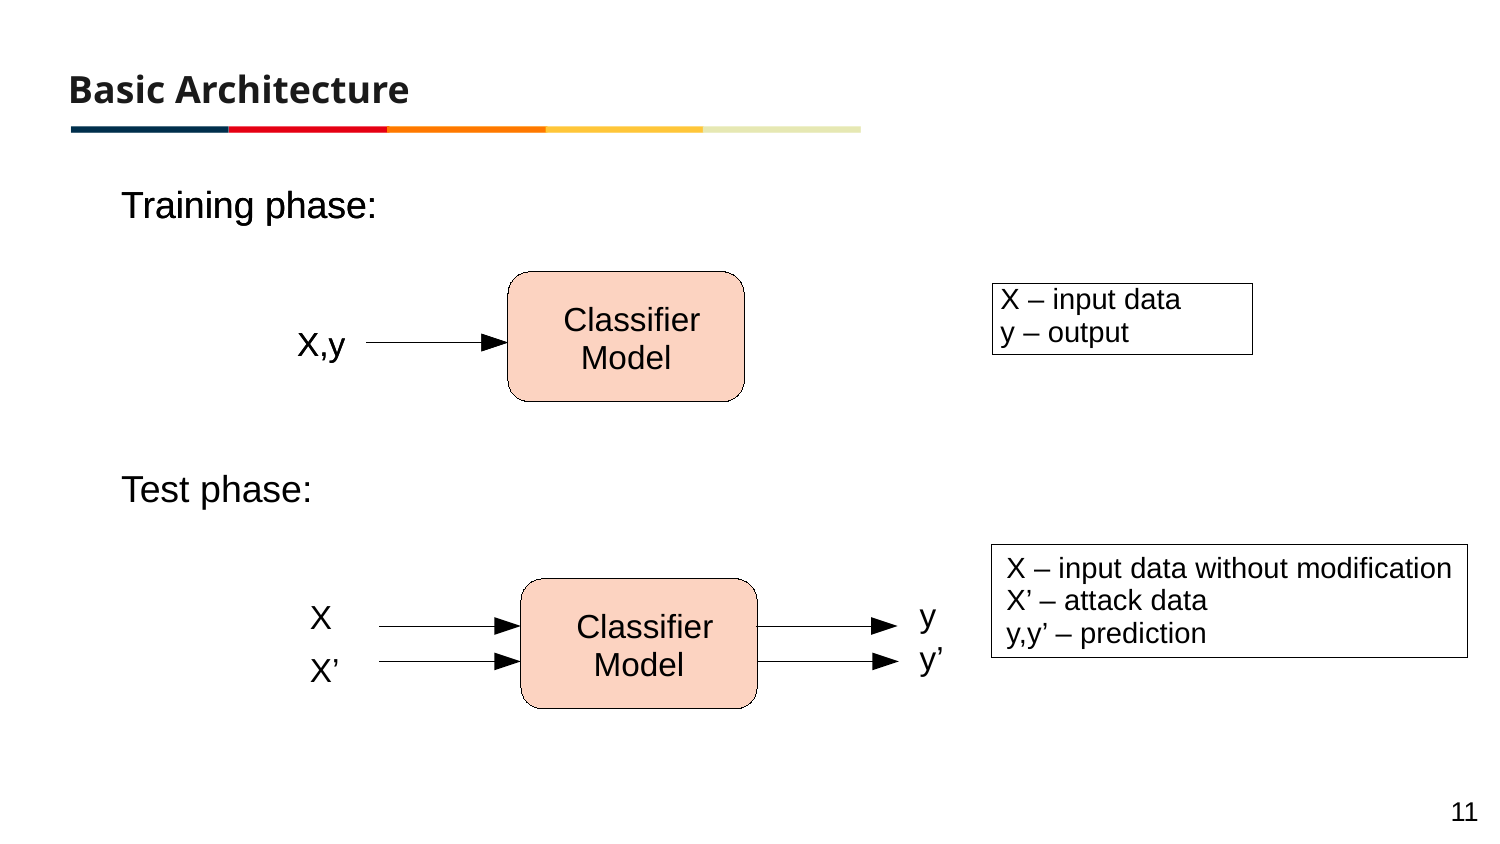

Basic Architecture
Training phase:
Training phase:
 Classifier
Model
X,y
 Classifier
Model
X,y
 X – input data
 y – output
Test phase:
X – input data without modification
X’ – attack data
y,y’ – prediction
 Classifier
Model
y
X
y’
X’